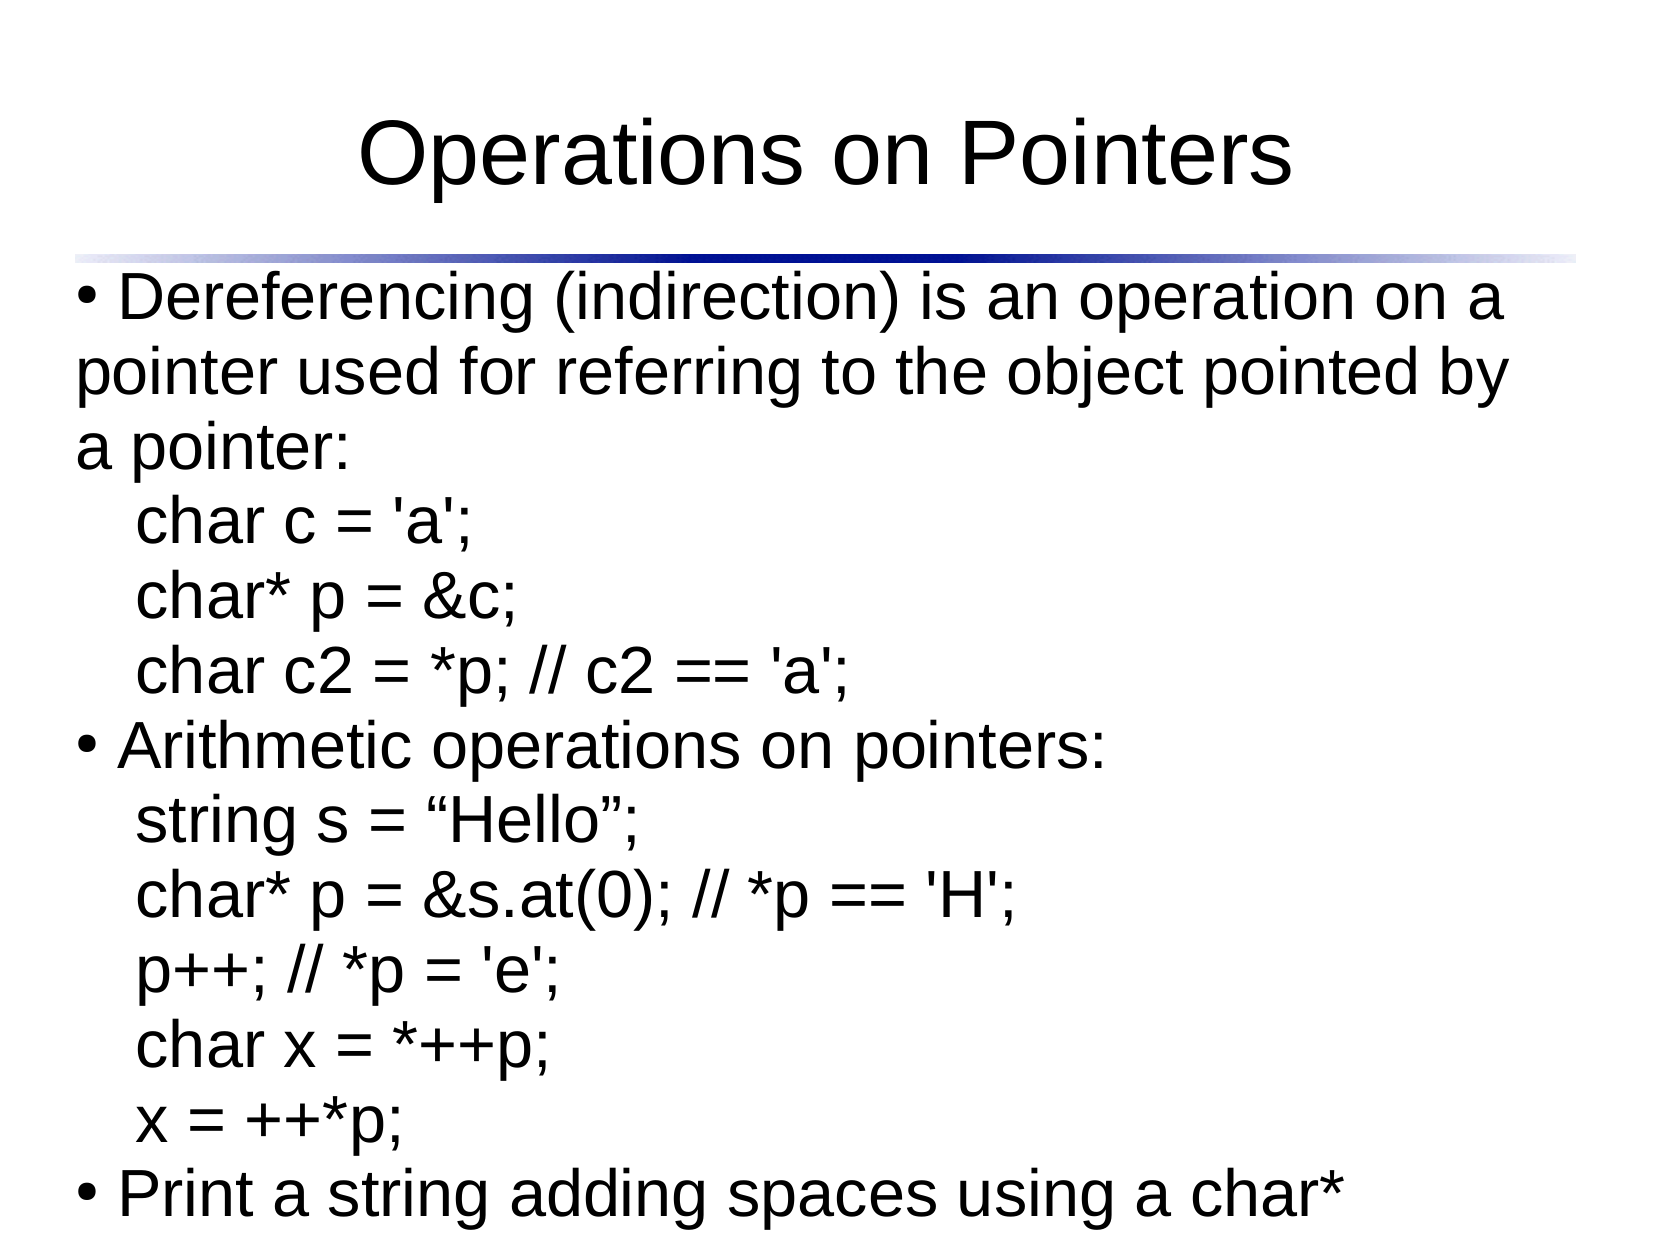

# Operations on Pointers
 Dereferencing (indirection) is an operation on a pointer used for referring to the object pointed by a pointer:
 char c = 'a';
 char* p = &c;
 char c2 = *p; // c2 == 'a';
 Arithmetic operations on pointers:
 string s = “Hello”;
 char* p = &s.at(0); // *p == 'H';
 p++; // *p = 'e';
 char x = *++p;
 x = ++*p;
 Print a string adding spaces using a char*